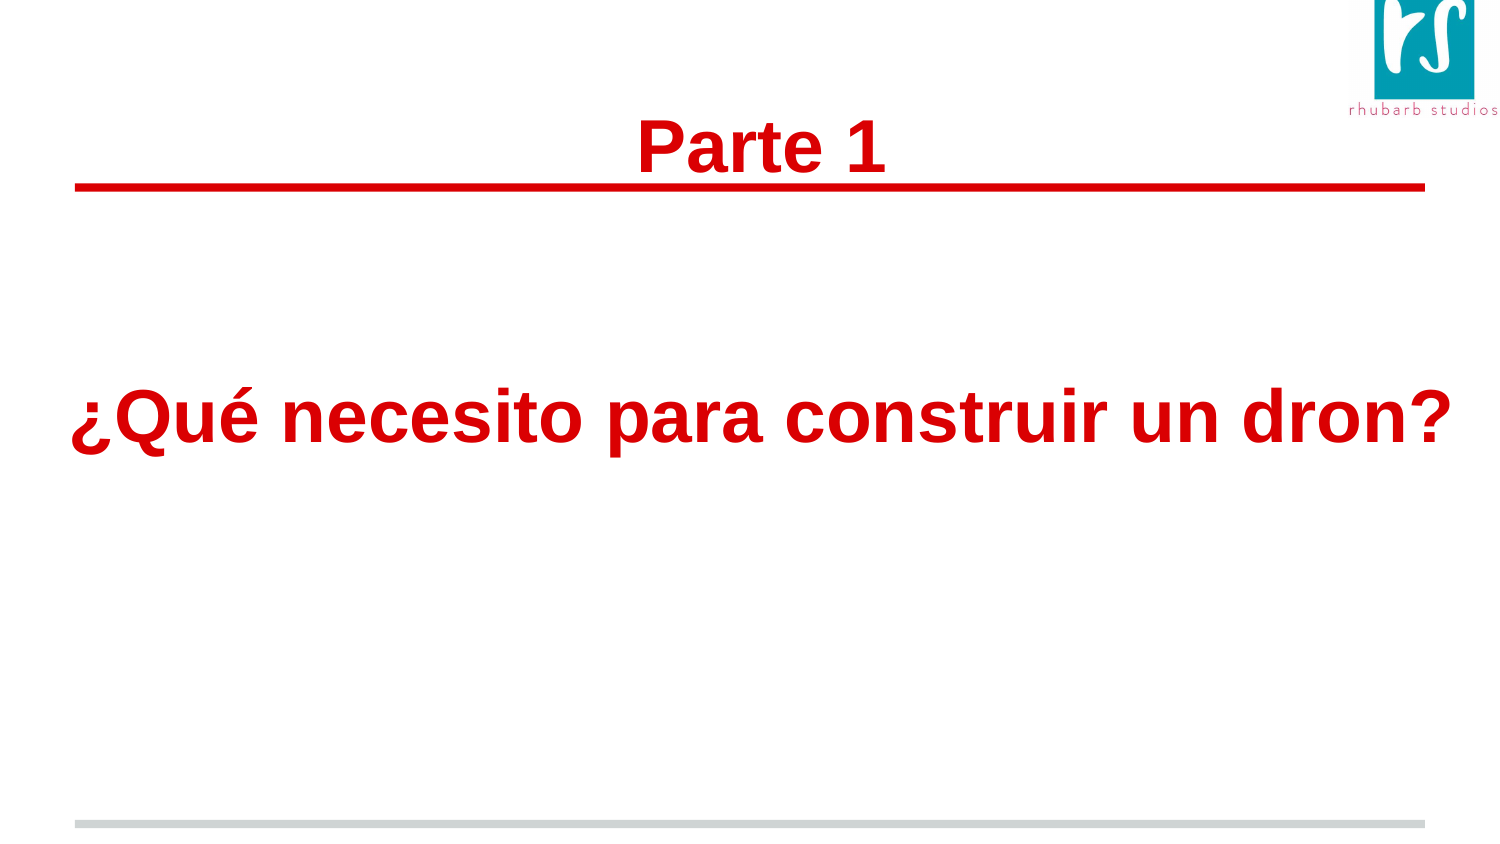

# Parte 1 ¿Qué necesito para construir un dron?